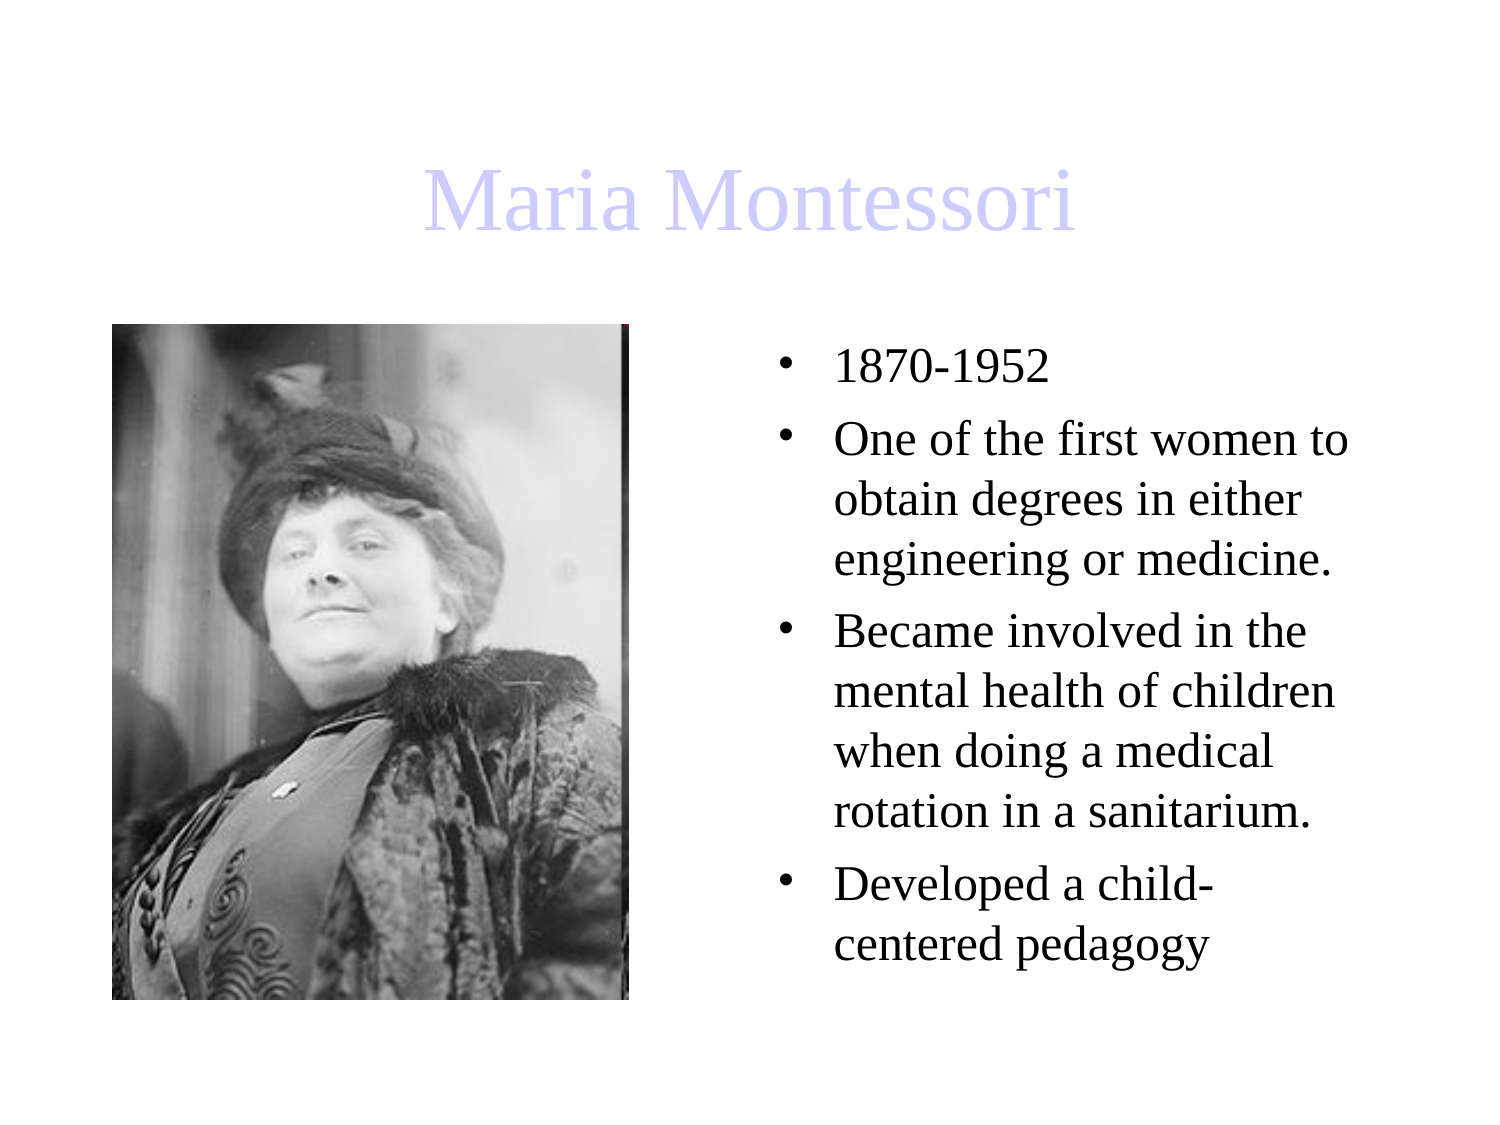

# Maria Montessori
1870-1952
One of the first women to obtain degrees in either engineering or medicine.
Became involved in the mental health of children when doing a medical rotation in a sanitarium.
Developed a child-centered pedagogy